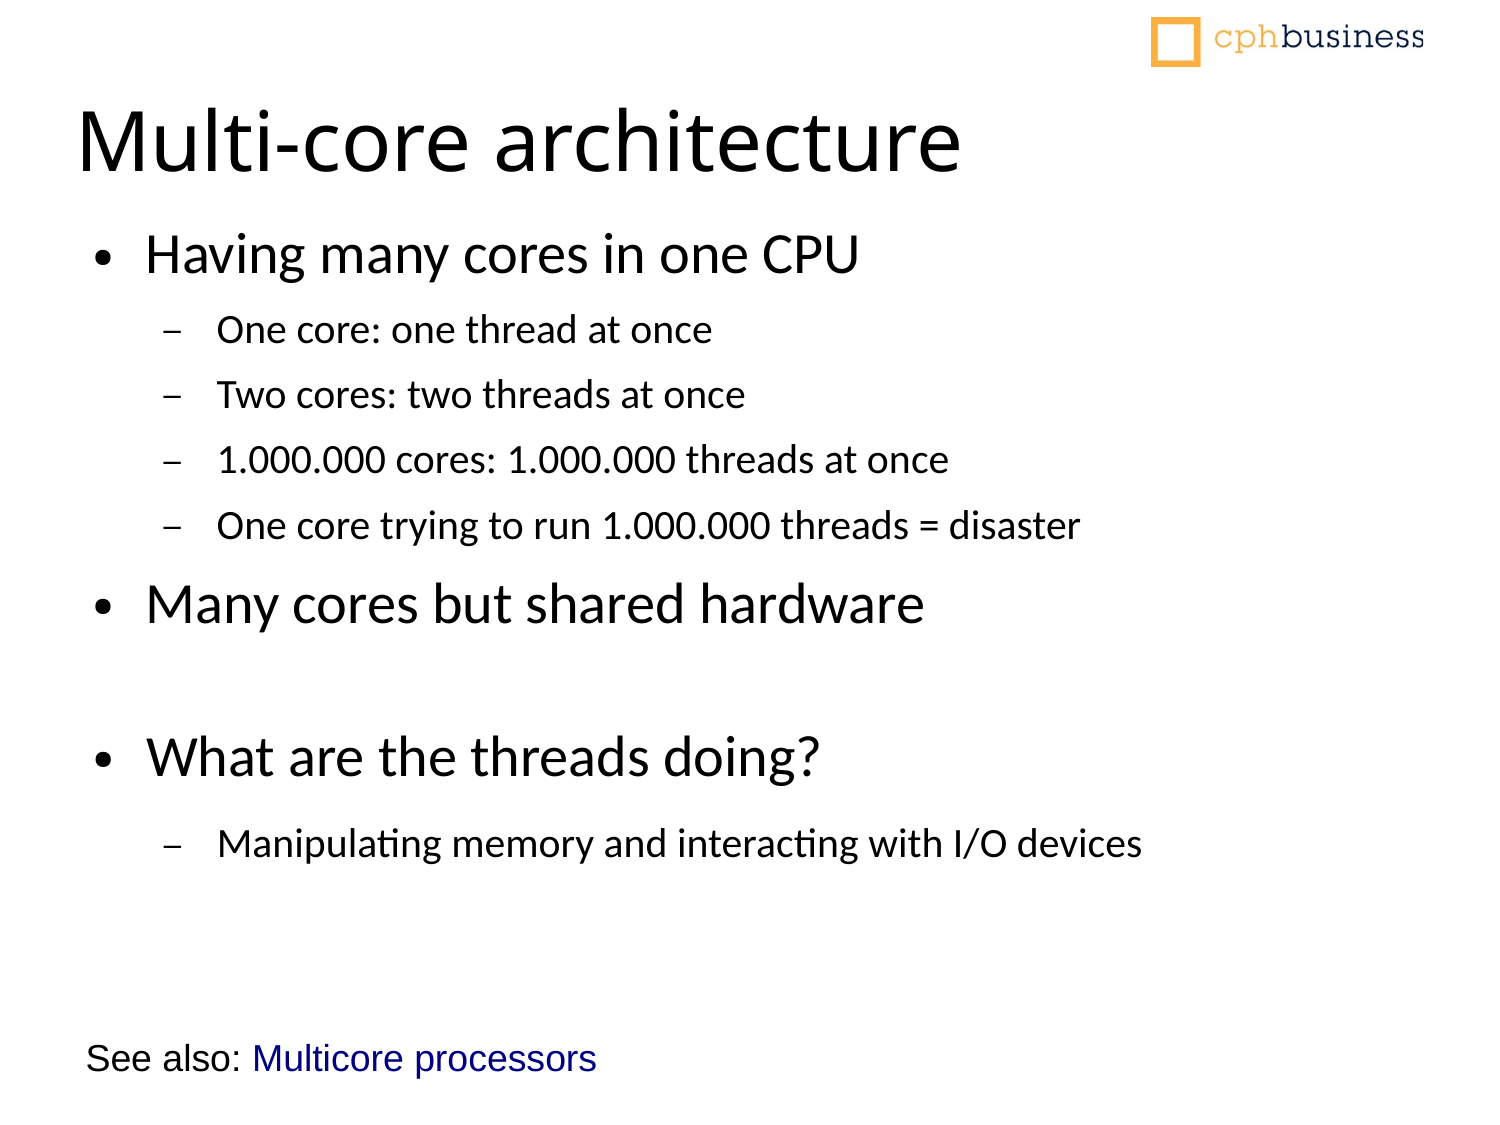

# Multi-core architecture
Having many cores in one CPU
One core: one thread at once
Two cores: two threads at once
1.000.000 cores: 1.000.000 threads at once
One core trying to run 1.000.000 threads = disaster
Many cores but shared hardware
What are the threads doing?
Manipulating memory and interacting with I/O devices
See also: Multicore processors